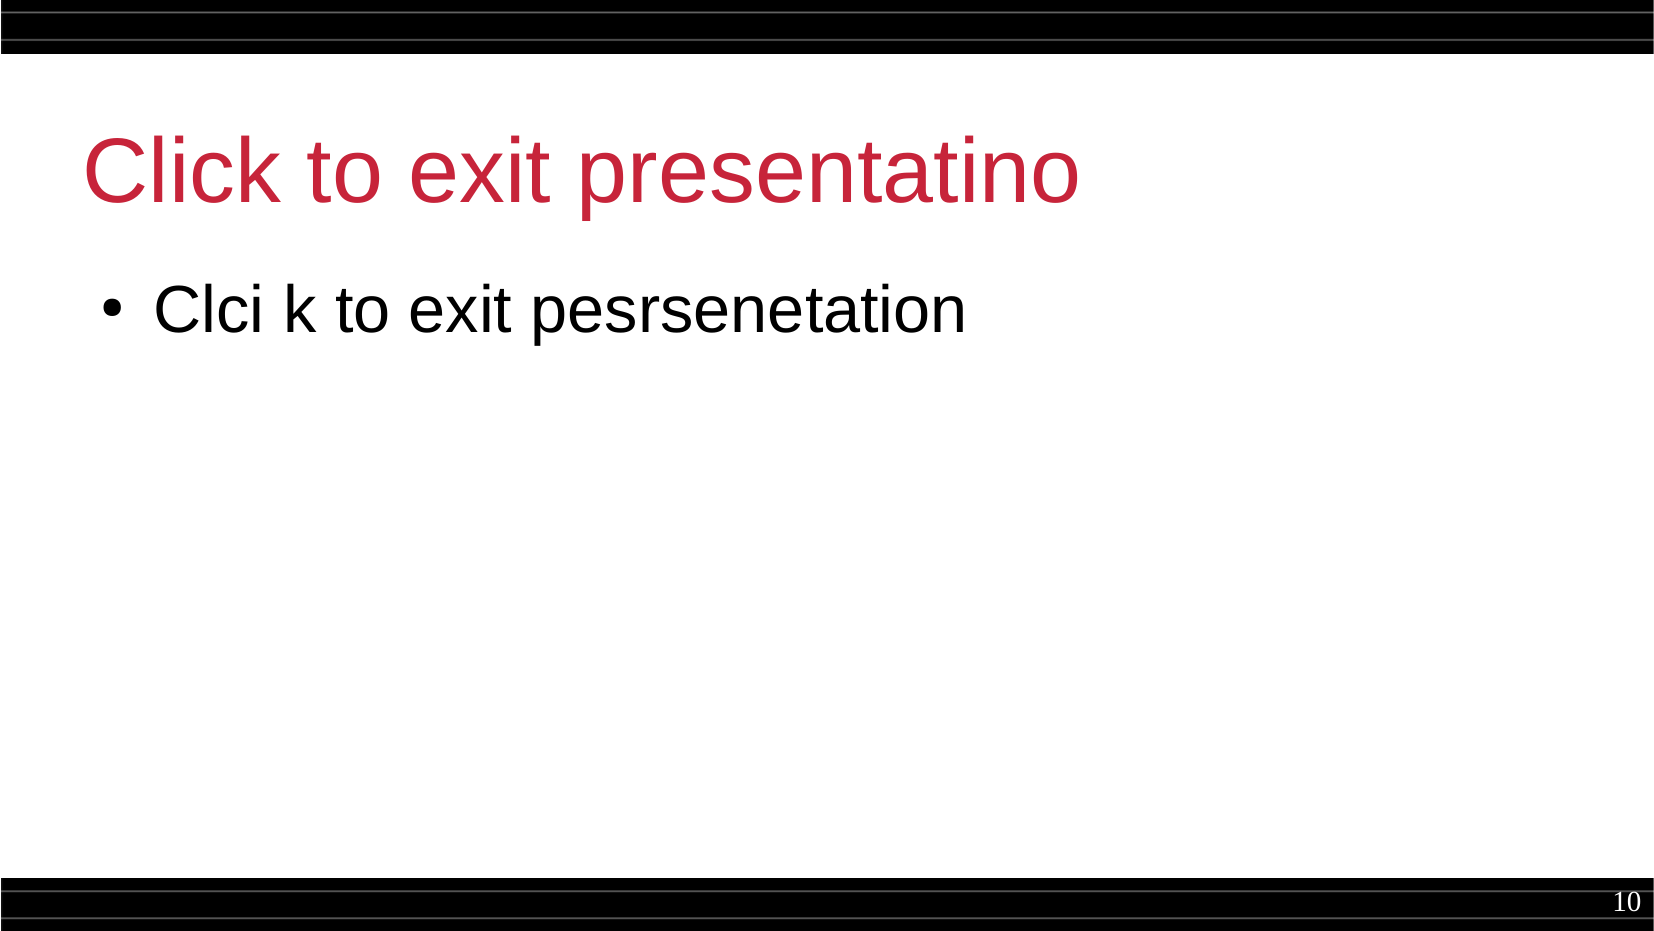

# Click to exit presentatino
Clci k to exit pesrsenetation